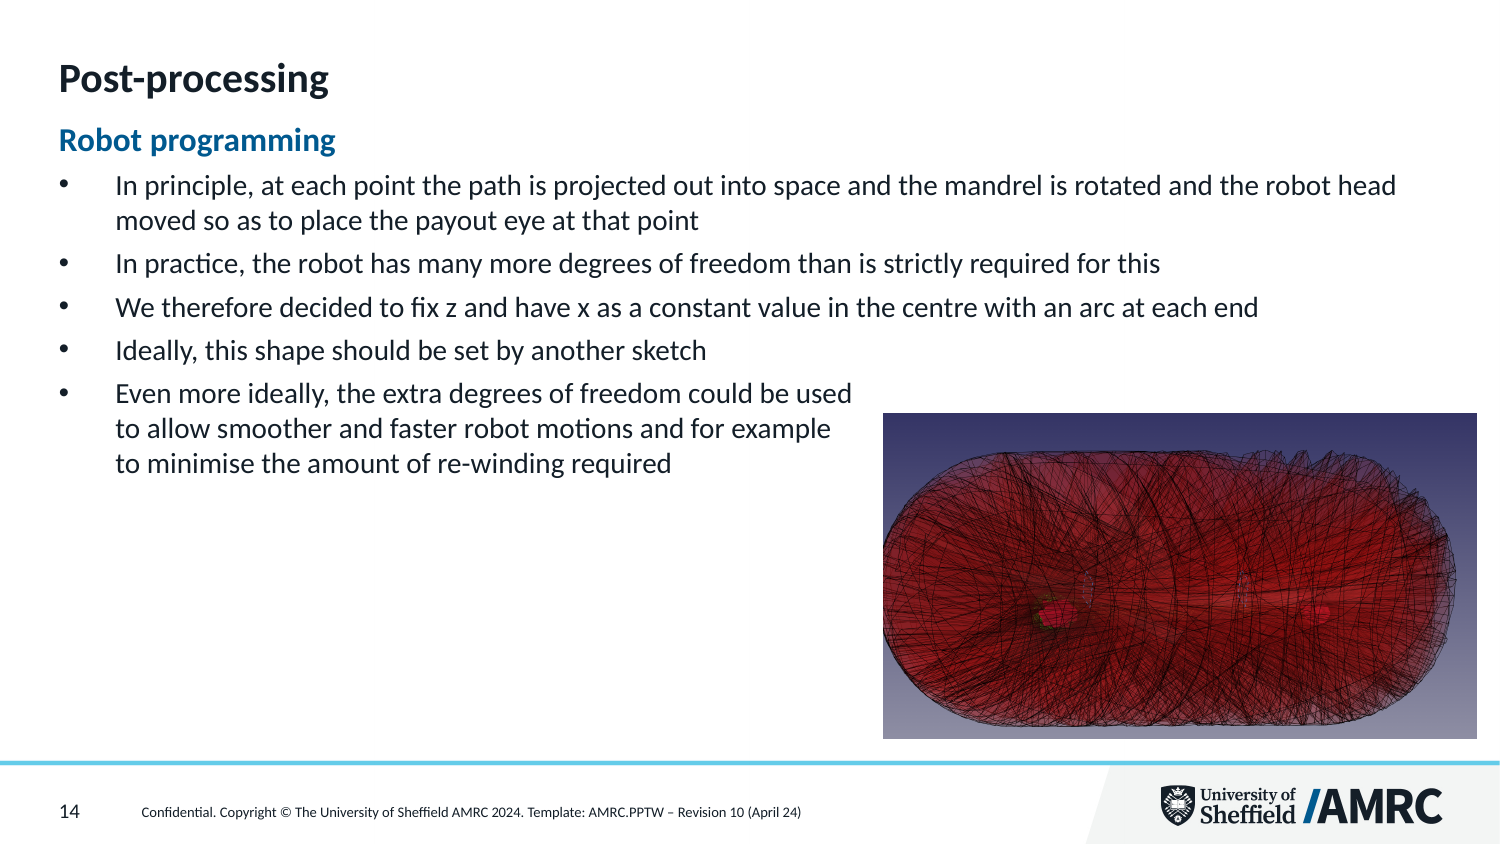

# Post-processing
Even more ideally, the extra degrees of freedom could be used to allow smoother and faster robot motions and for example to minimise the amount of re-winding required
Robot programming
In principle, at each point the path is projected out into space and the mandrel is rotated and the robot head moved so as to place the payout eye at that point
In practice, the robot has many more degrees of freedom than is strictly required for this
We therefore decided to fix z and have x as a constant value in the centre with an arc at each end
Ideally, this shape should be set by another sketch
14